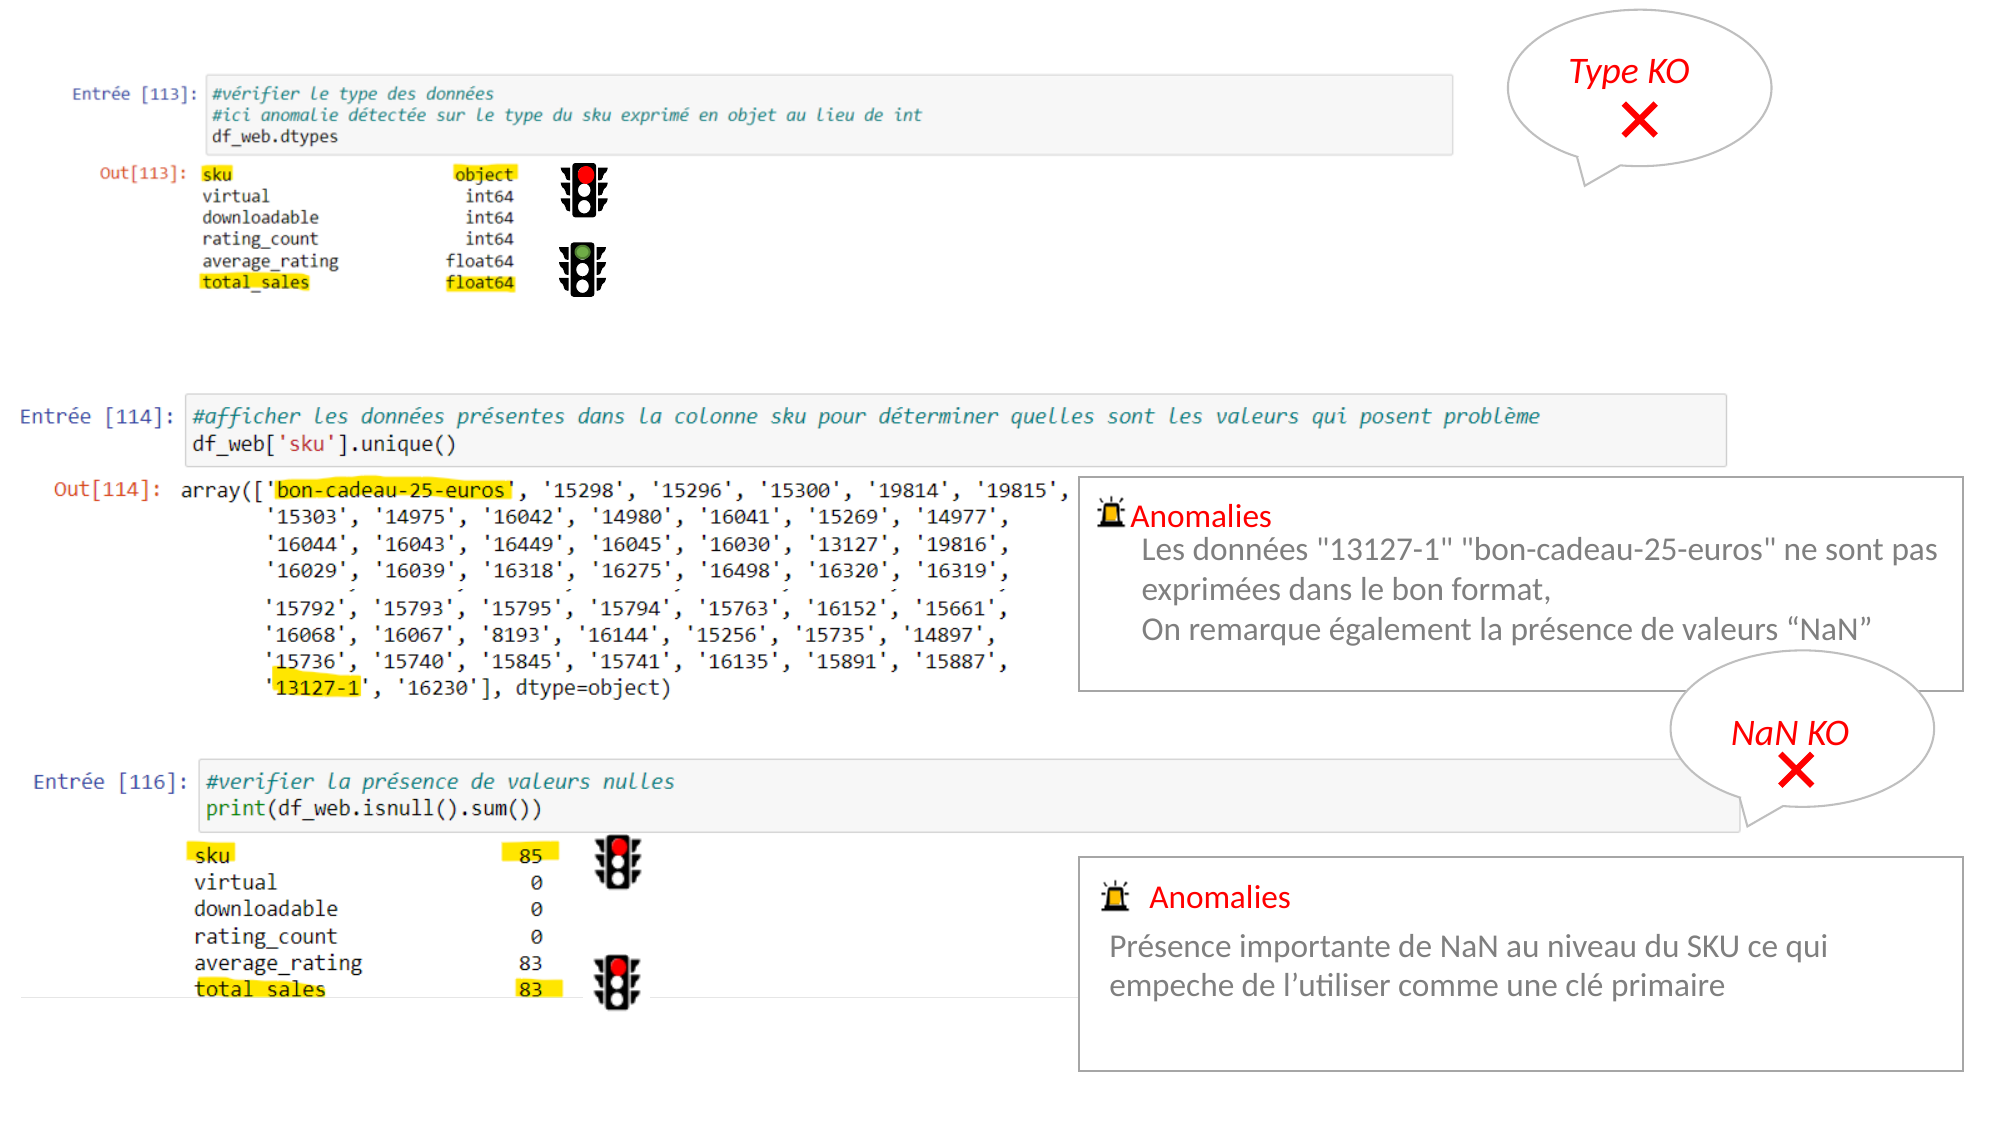

Type KO
Anomalies
Les données "13127-1" "bon-cadeau-25-euros" ne sont pas exprimées dans le bon format,
On remarque également la présence de valeurs “NaN”
NaN KO
Anomalies
Présence importante de NaN au niveau du SKU ce qui empeche de l’utiliser comme une clé primaire